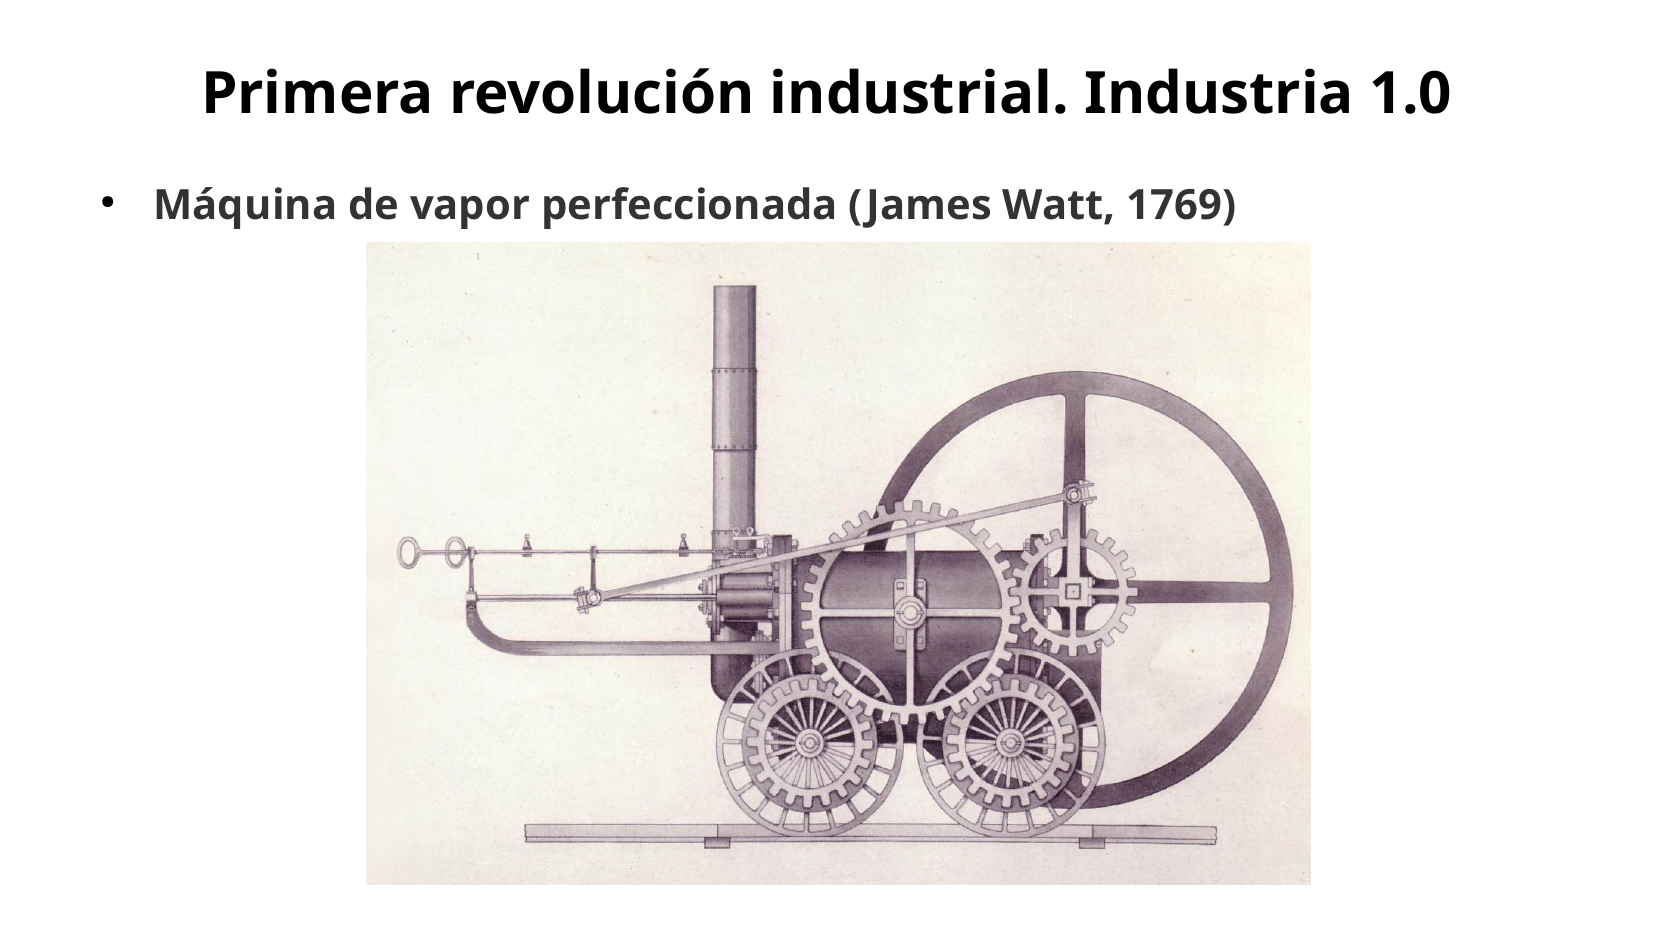

# Primera revolución industrial. Industria 1.0
Máquina de vapor perfeccionada (James Watt, 1769)